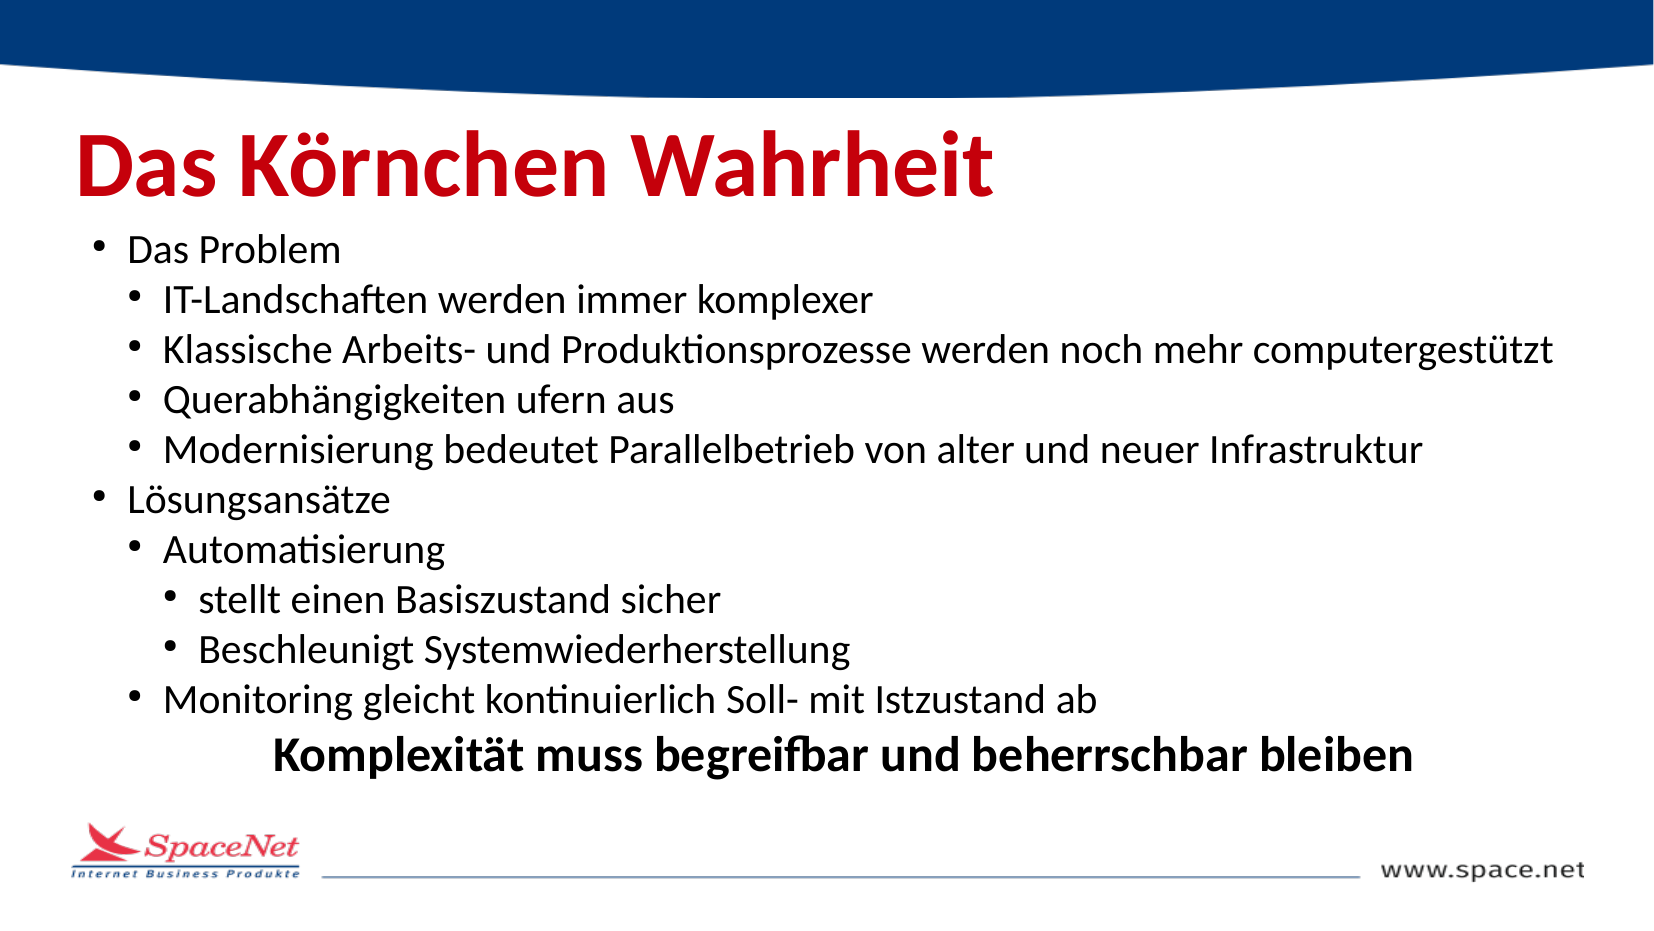

Das Körnchen Wahrheit
Das Problem
IT-Landschaften werden immer komplexer
Klassische Arbeits- und Produktionsprozesse werden noch mehr computergestützt
Querabhängigkeiten ufern aus
Modernisierung bedeutet Parallelbetrieb von alter und neuer Infrastruktur
Lösungsansätze
Automatisierung
stellt einen Basiszustand sicher
Beschleunigt Systemwiederherstellung
Monitoring gleicht kontinuierlich Soll- mit Istzustand ab
Komplexität muss begreifbar und beherrschbar bleiben